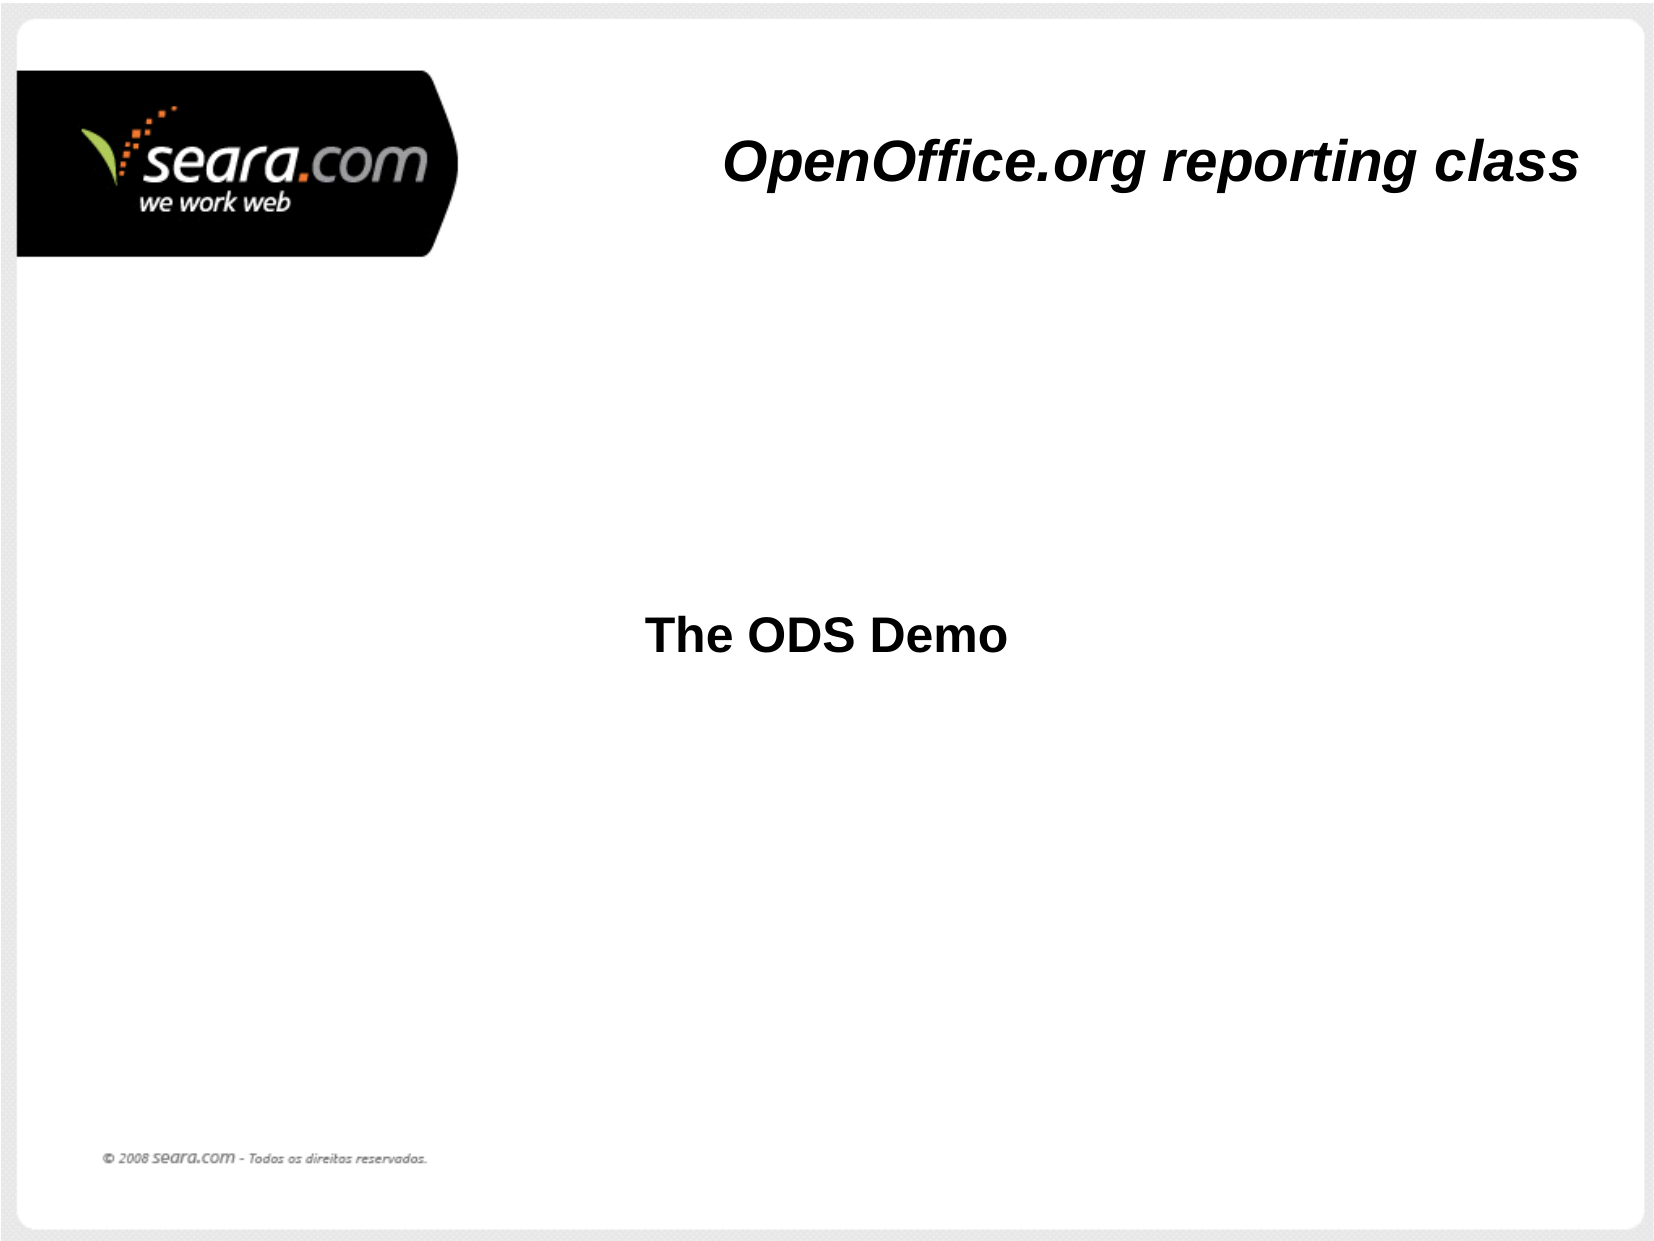

# OpenOffice.org reporting class
The ODS Demo